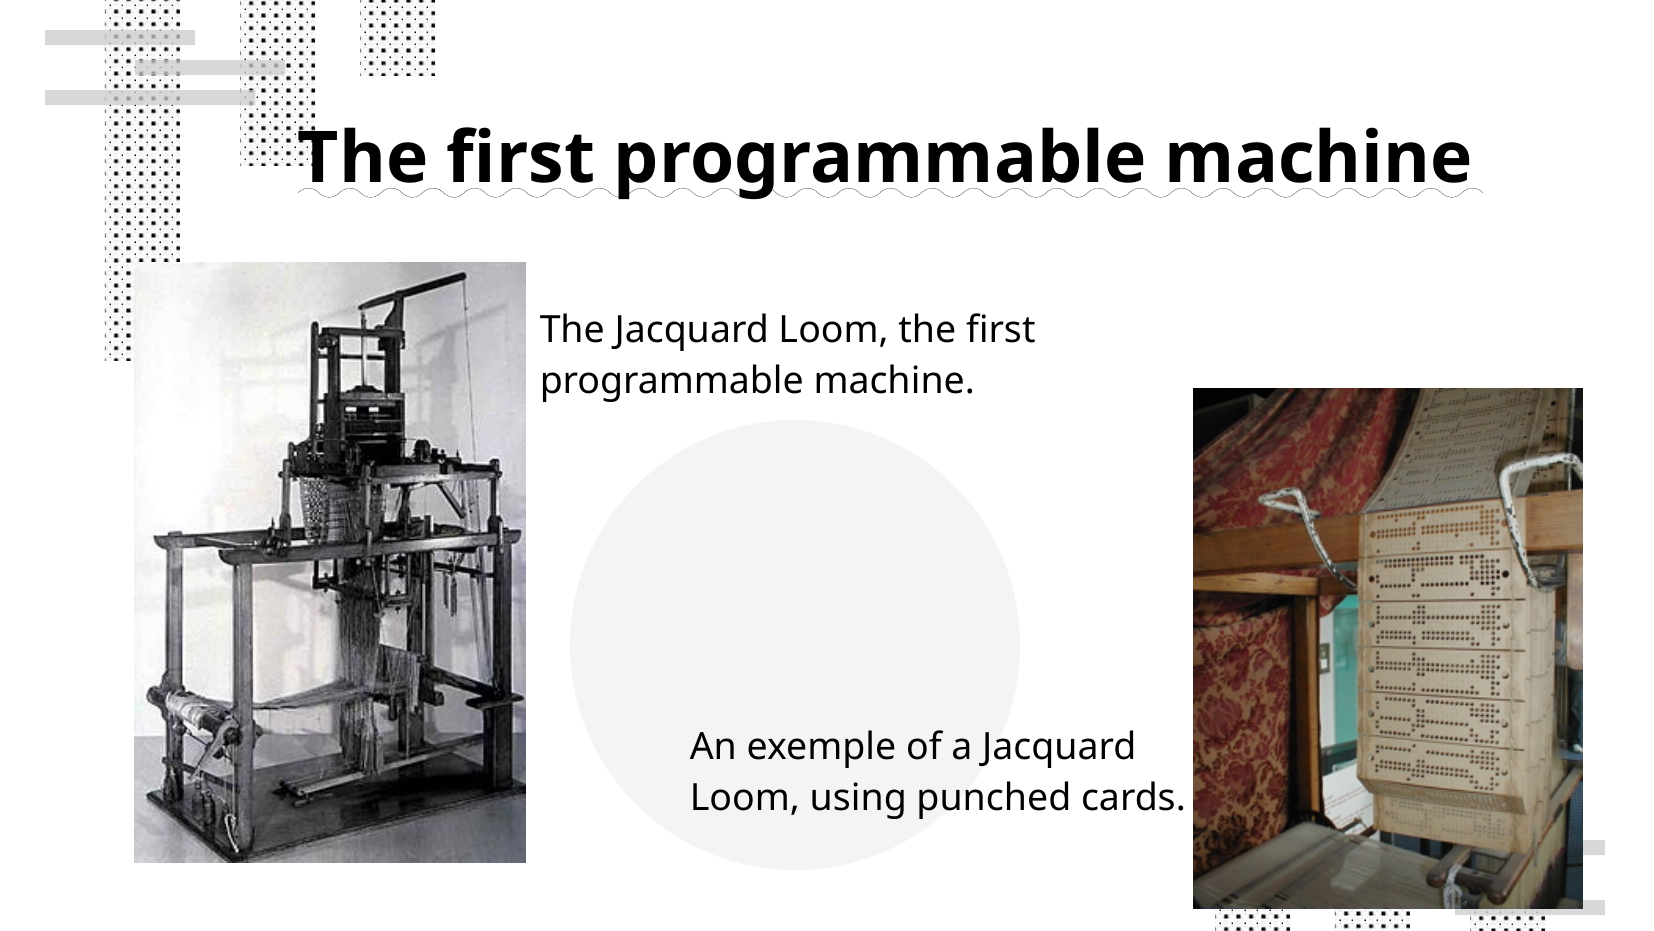

# The first programmable machine
The Jacquard Loom, the first programmable machine.
An exemple of a Jacquard Loom, using punched cards.